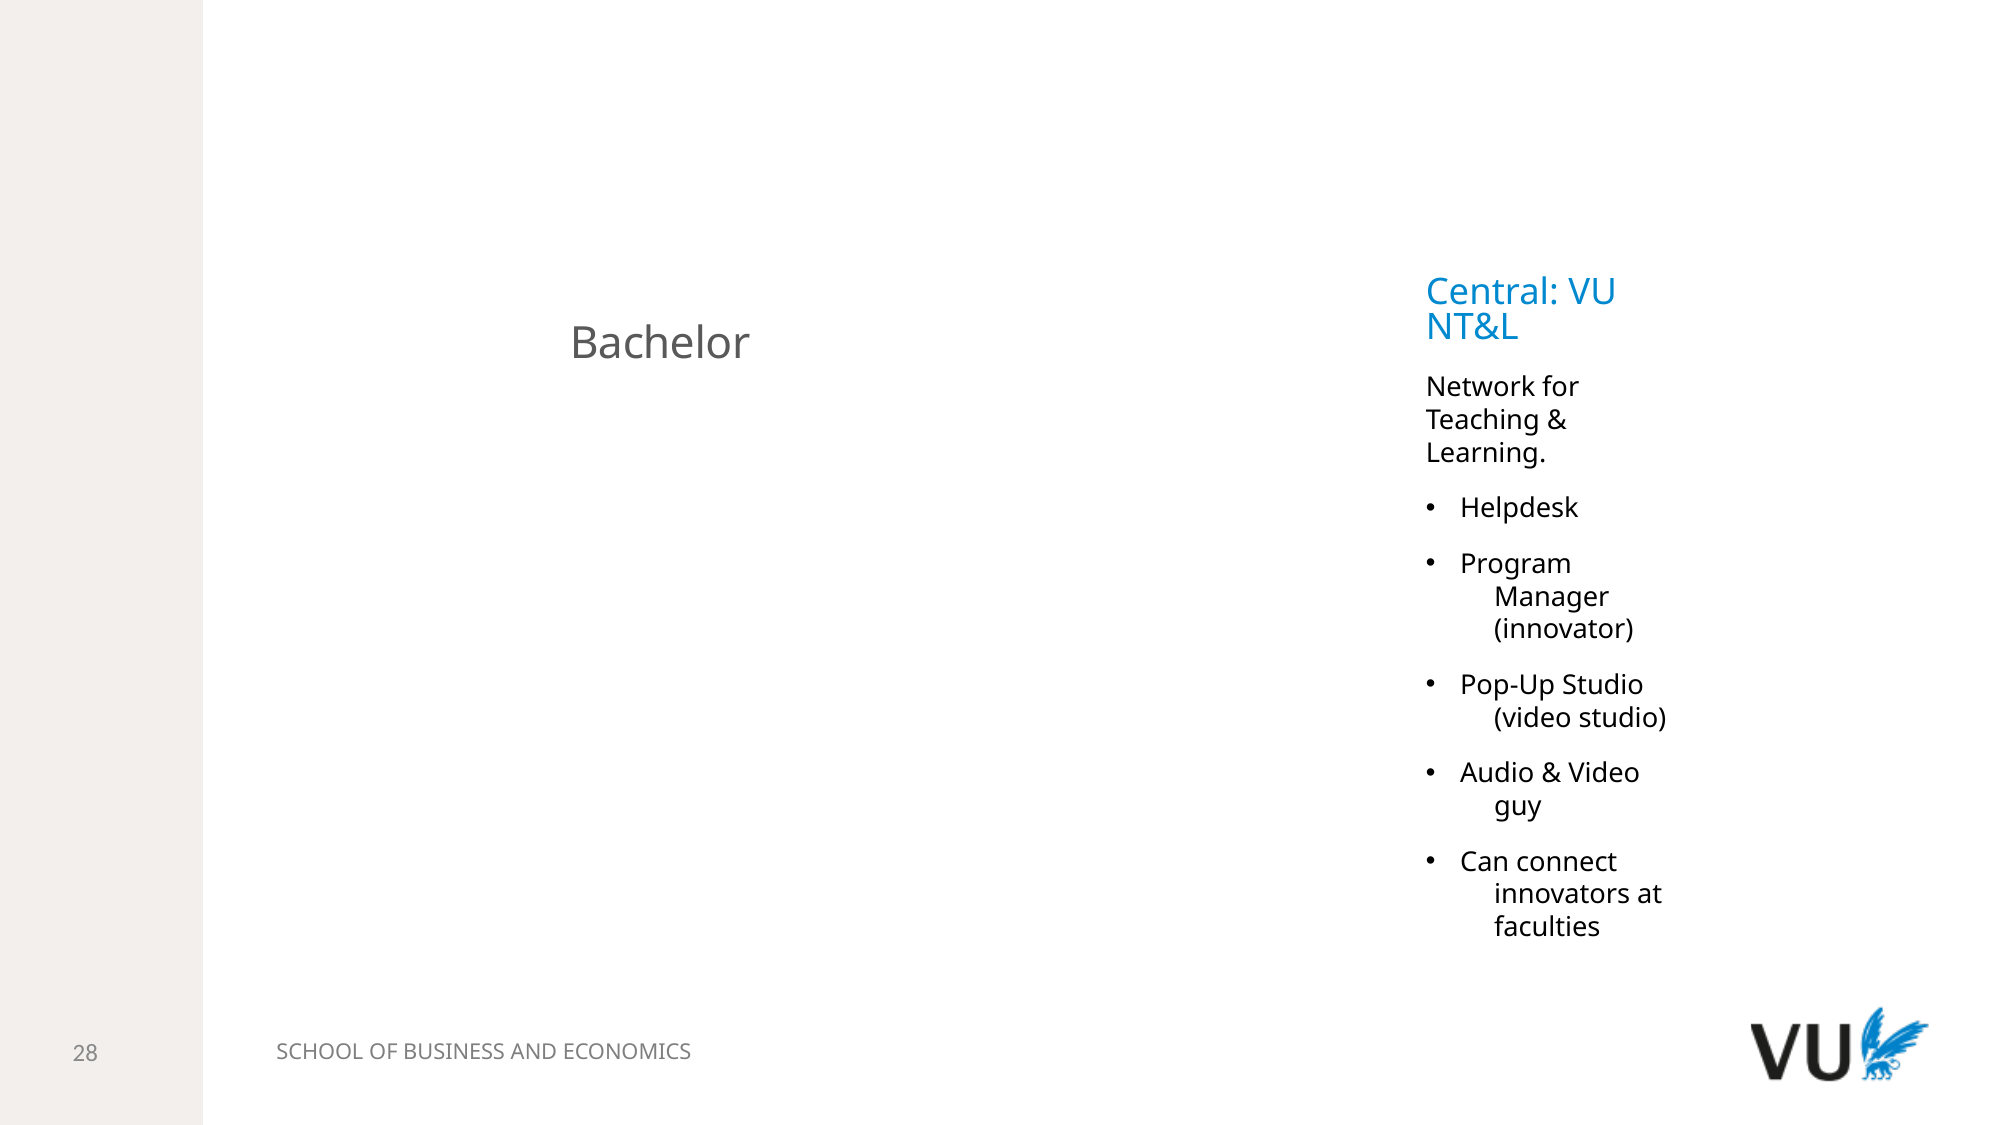

### Chart: Bachelor
| Category |
|---|# Central: VU NT&L
Network for Teaching & Learning.
Helpdesk
Program Manager (innovator)
Pop-Up Studio (video studio)
Audio & Video guy
Can connect innovators at faculties
SCHOOL OF BUSINESS AND ECONOMICS